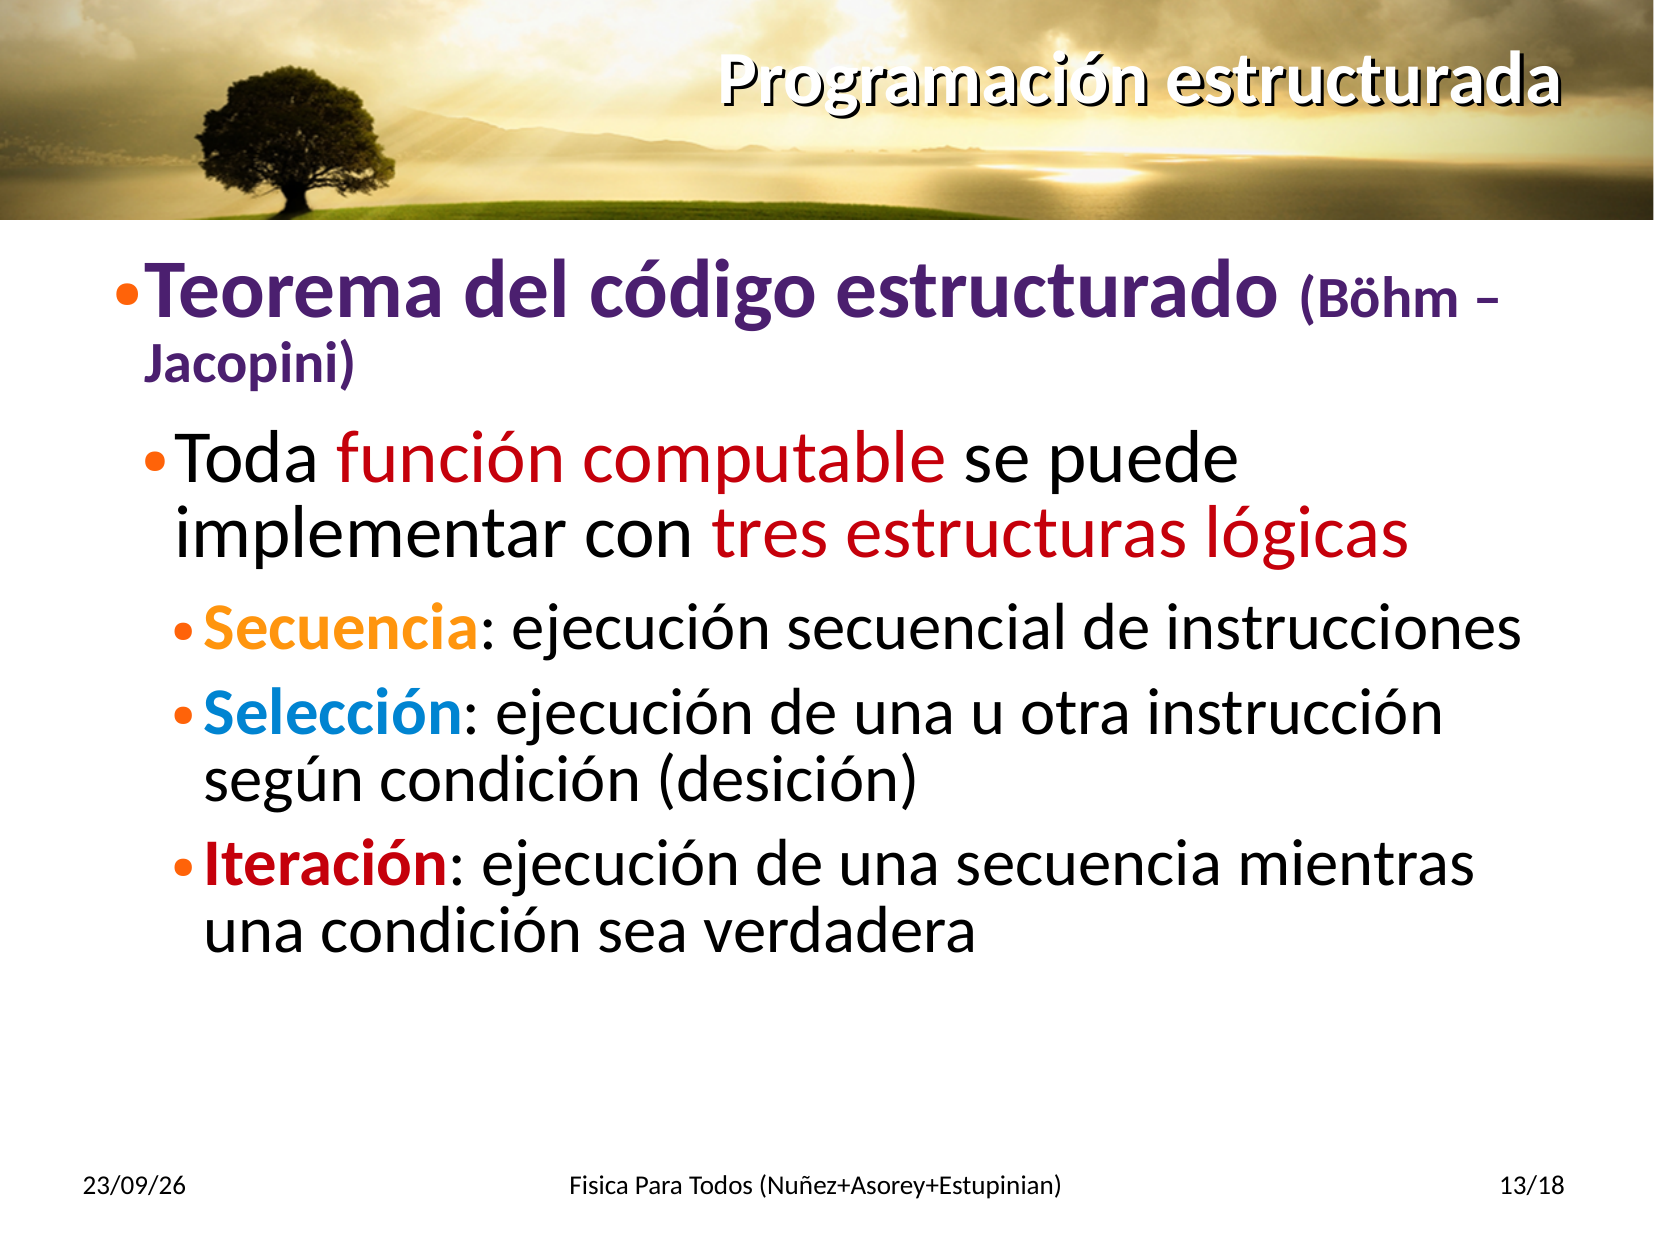

# Programación estructurada
Teorema del código estructurado (Böhm – Jacopini)
Toda función computable se puede implementar con tres estructuras lógicas
Secuencia: ejecución secuencial de instrucciones
Selección: ejecución de una u otra instrucción según condición (desición)
Iteración: ejecución de una secuencia mientras una condición sea verdadera
Fisica Para Todos (Nuñez+Asorey+Estupinian)
13